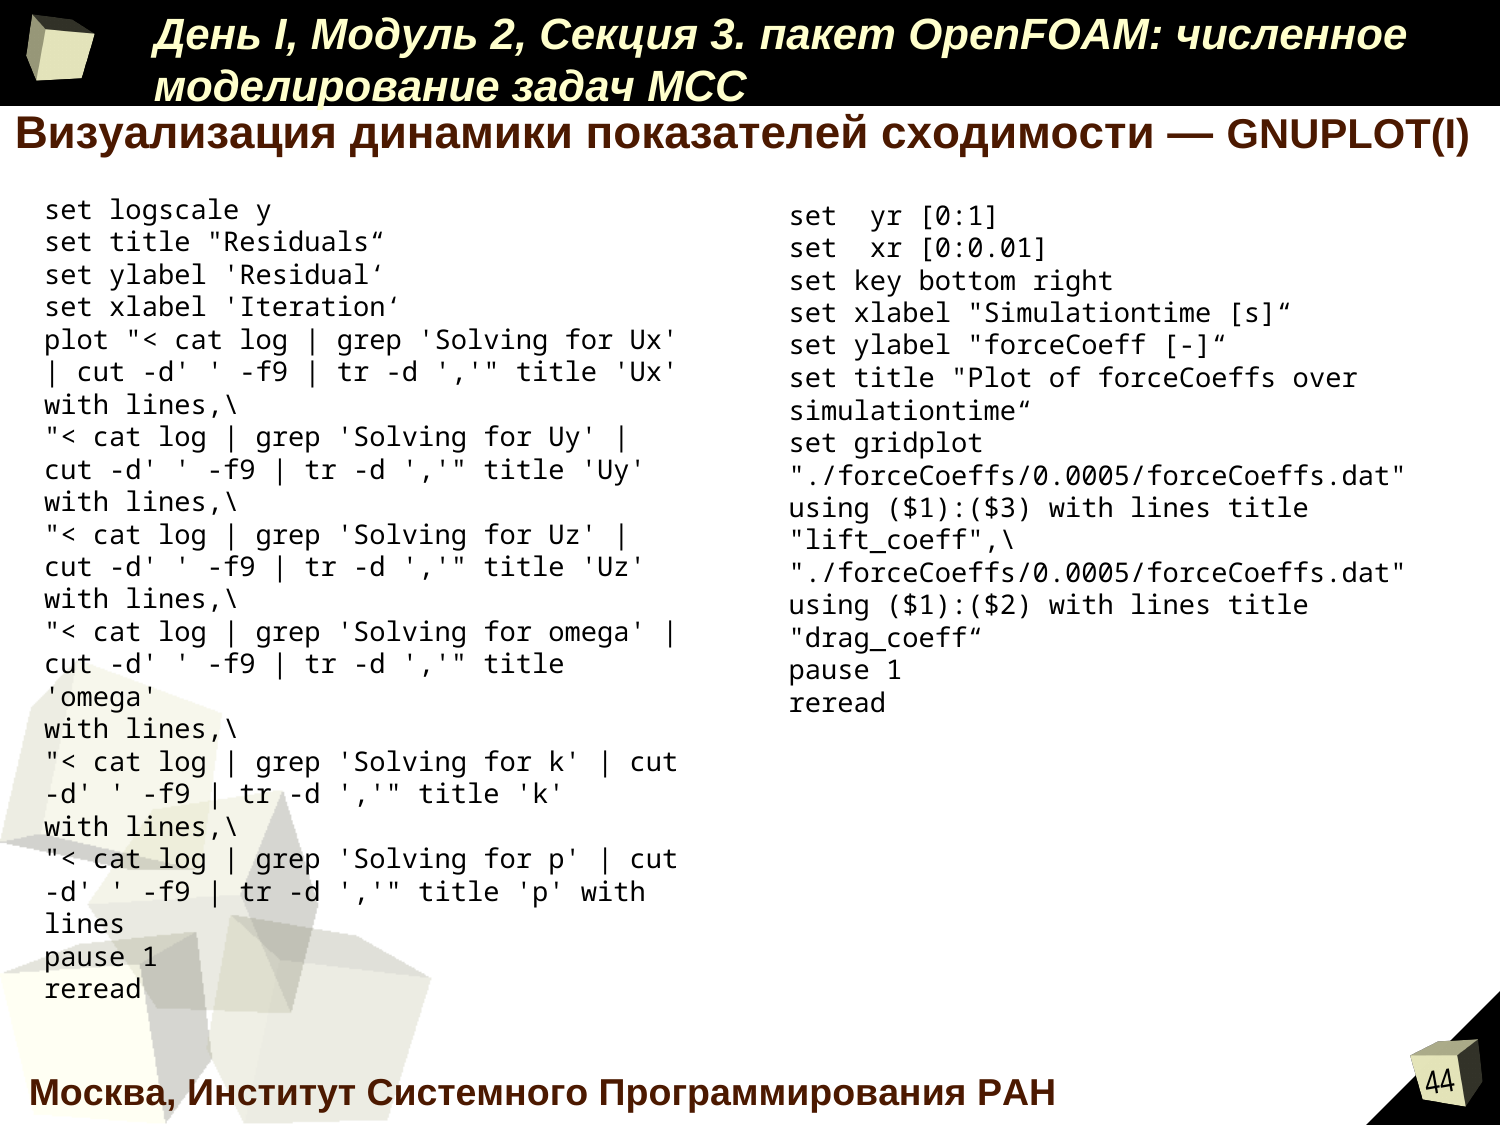

Визуализация динамики показателей сходимости — GNUPLOT(I)
set logscale y
set title "Residuals“
set ylabel 'Residual‘
set xlabel 'Iteration‘
plot "< cat log | grep 'Solving for Ux' | cut -d' ' -f9 | tr -d ','" title 'Ux'
with lines,\
"< cat log | grep 'Solving for Uy' | cut -d' ' -f9 | tr -d ','" title 'Uy'
with lines,\
"< cat log | grep 'Solving for Uz' | cut -d' ' -f9 | tr -d ','" title 'Uz'
with lines,\
"< cat log | grep 'Solving for omega' | cut -d' ' -f9 | tr -d ','" title 'omega'
with lines,\
"< cat log | grep 'Solving for k' | cut -d' ' -f9 | tr -d ','" title 'k'
with lines,\
"< cat log | grep 'Solving for p' | cut -d' ' -f9 | tr -d ','" title 'p' with lines
pause 1
reread
set yr [0:1]
set xr [0:0.01]
set key bottom right
set xlabel "Simulationtime [s]“
set ylabel "forceCoeff [-]“
set title "Plot of forceCoeffs over simulationtime“
set gridplot 	"./forceCoeffs/0.0005/forceCoeffs.dat" using ($1):($3) with lines title "lift_coeff",\	"./forceCoeffs/0.0005/forceCoeffs.dat" using ($1):($2) with lines title "drag_coeff“
pause 1
reread